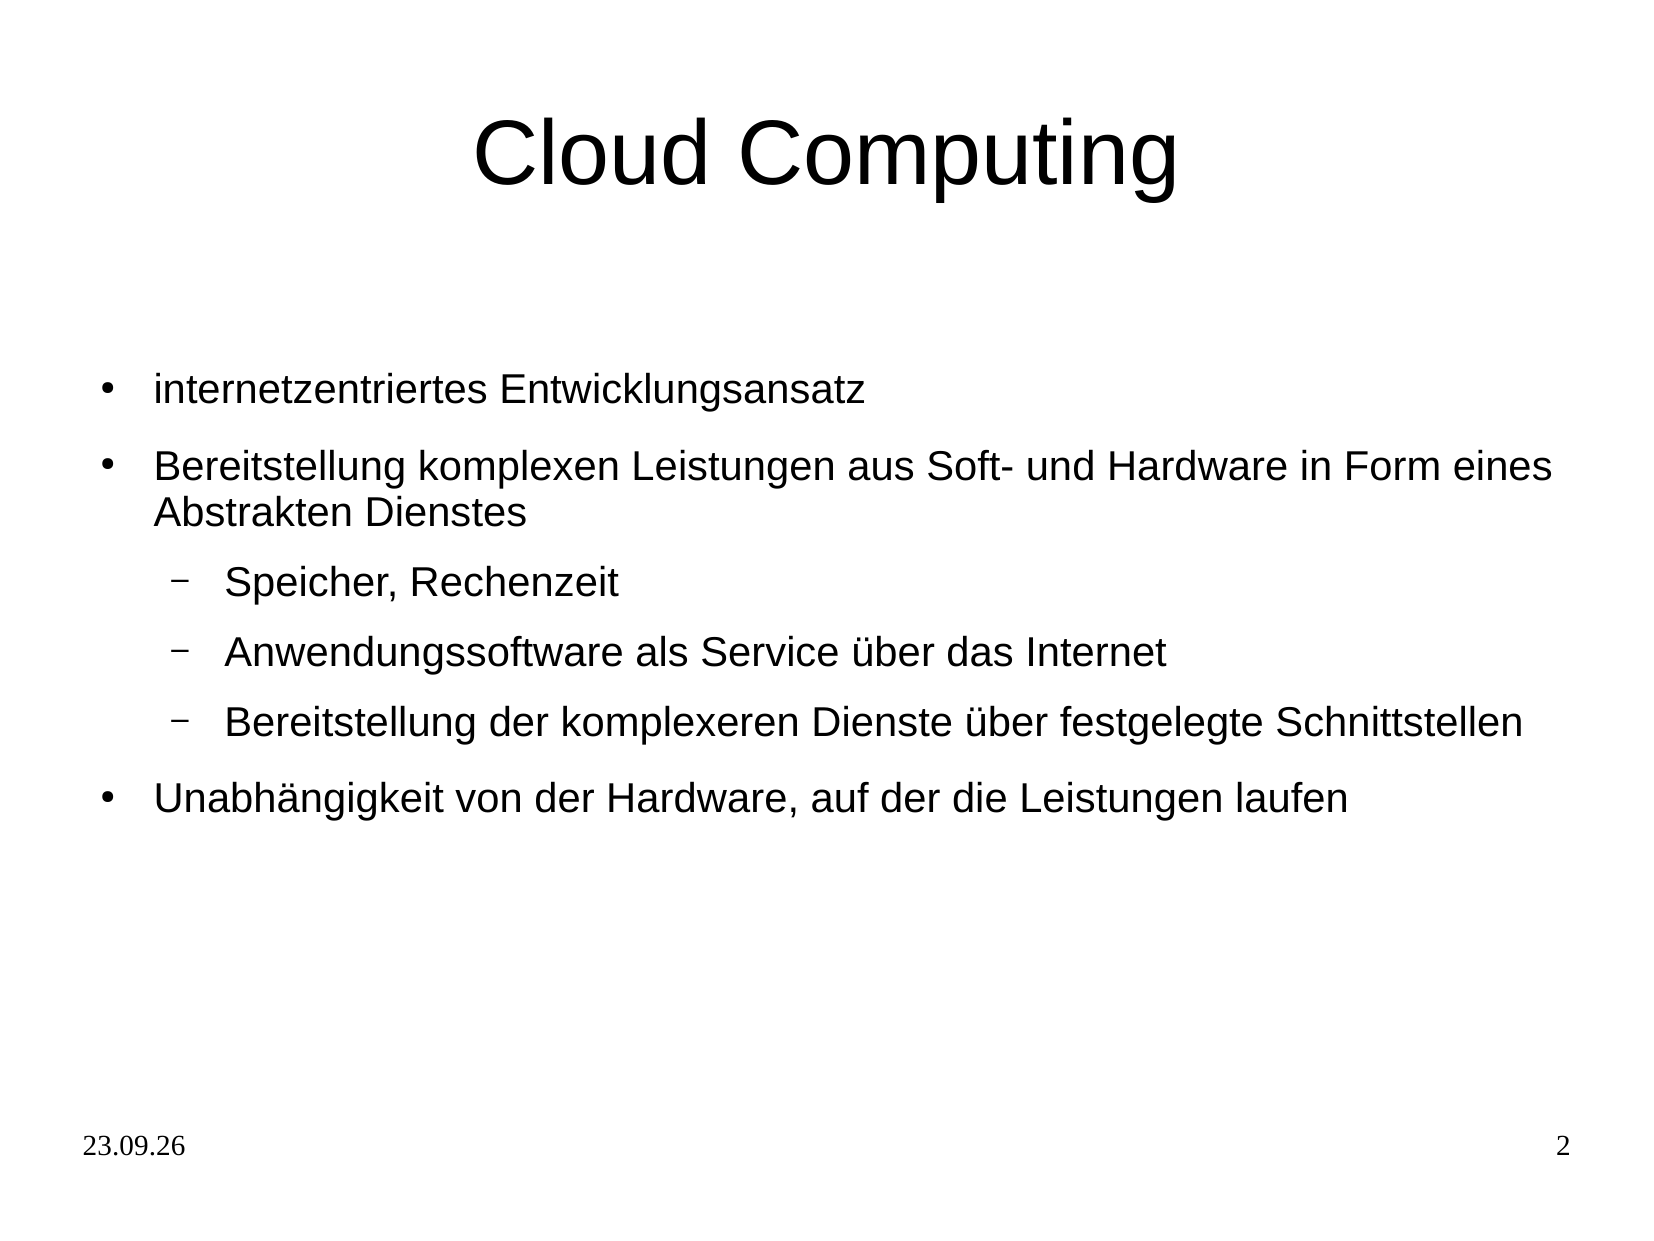

# Cloud Computing
internetzentriertes Entwicklungsansatz
Bereitstellung komplexen Leistungen aus Soft- und Hardware in Form eines Abstrakten Dienstes
Speicher, Rechenzeit
Anwendungssoftware als Service über das Internet
Bereitstellung der komplexeren Dienste über festgelegte Schnittstellen
Unabhängigkeit von der Hardware, auf der die Leistungen laufen
2